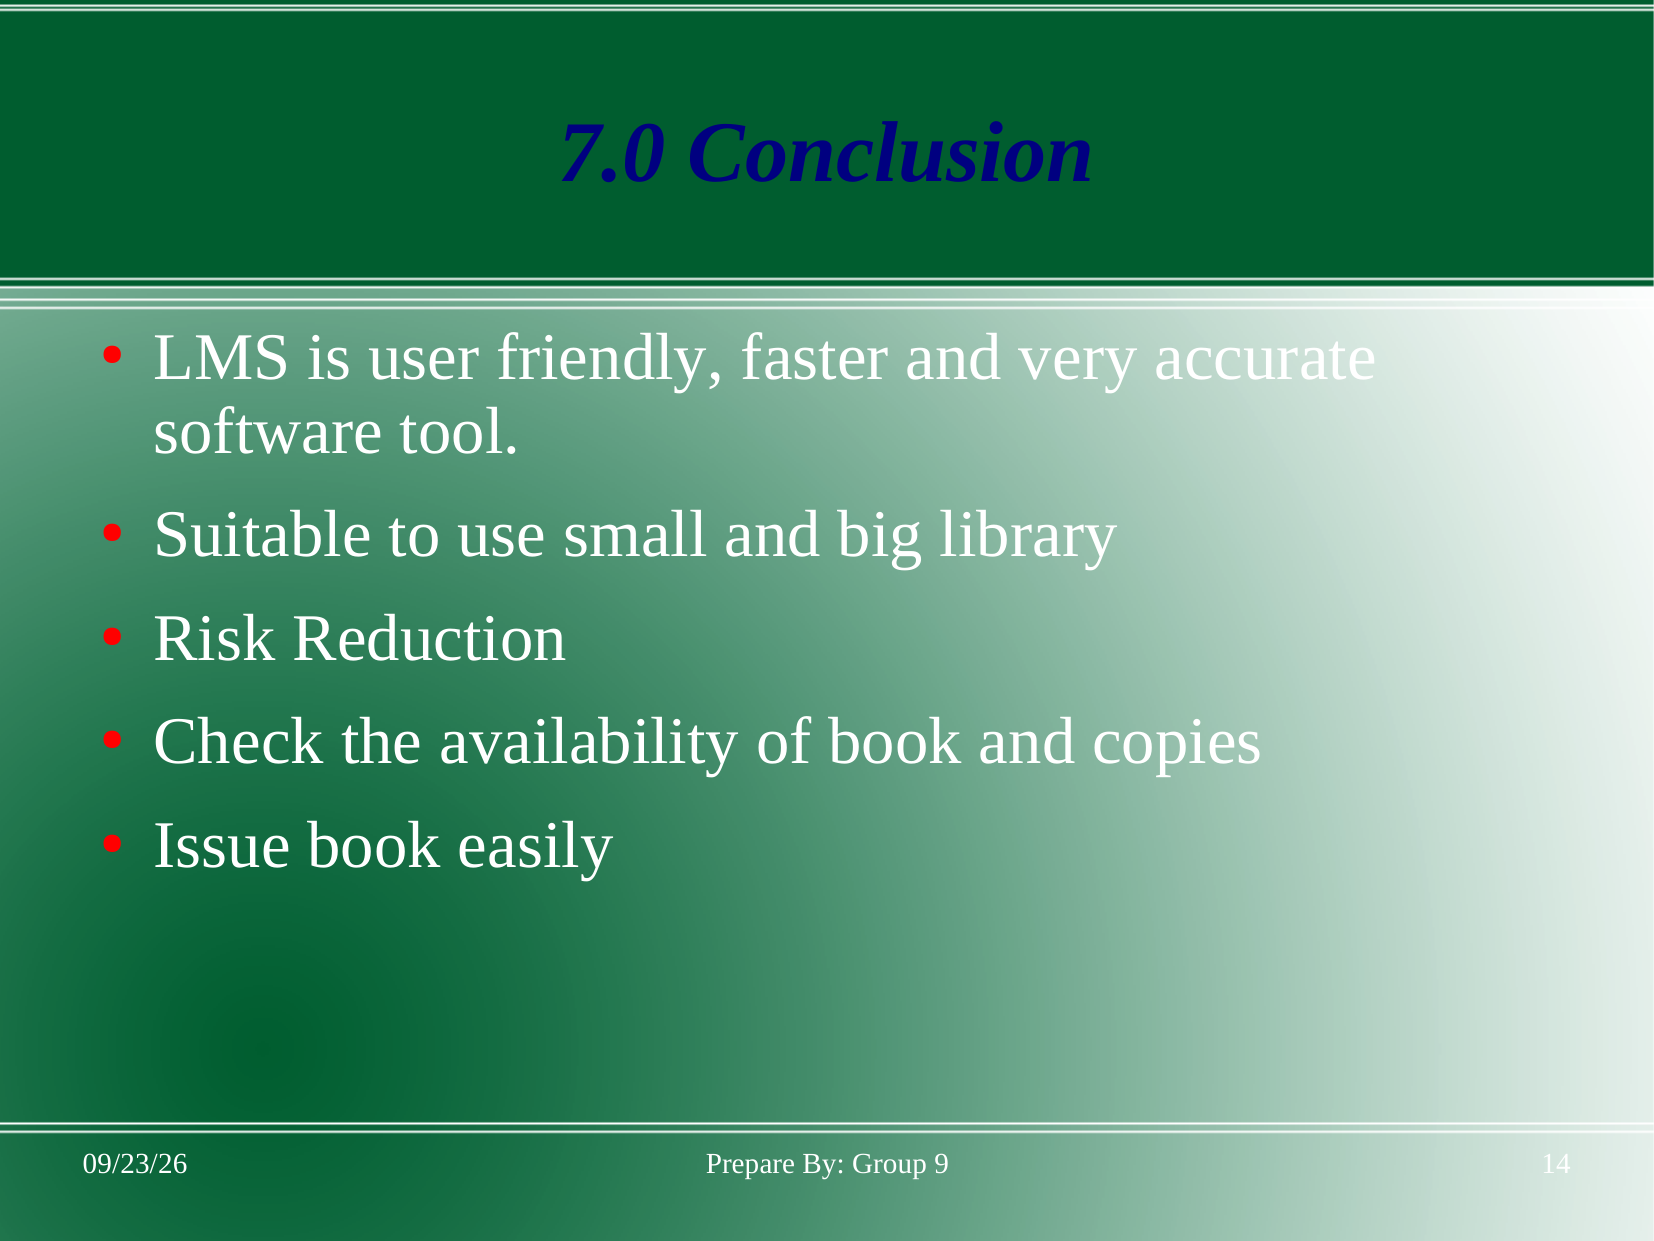

# 7.0 Conclusion
LMS is user friendly, faster and very accurate software tool.
Suitable to use small and big library
Risk Reduction
Check the availability of book and copies
Issue book easily
Prepare By: Group 9
14